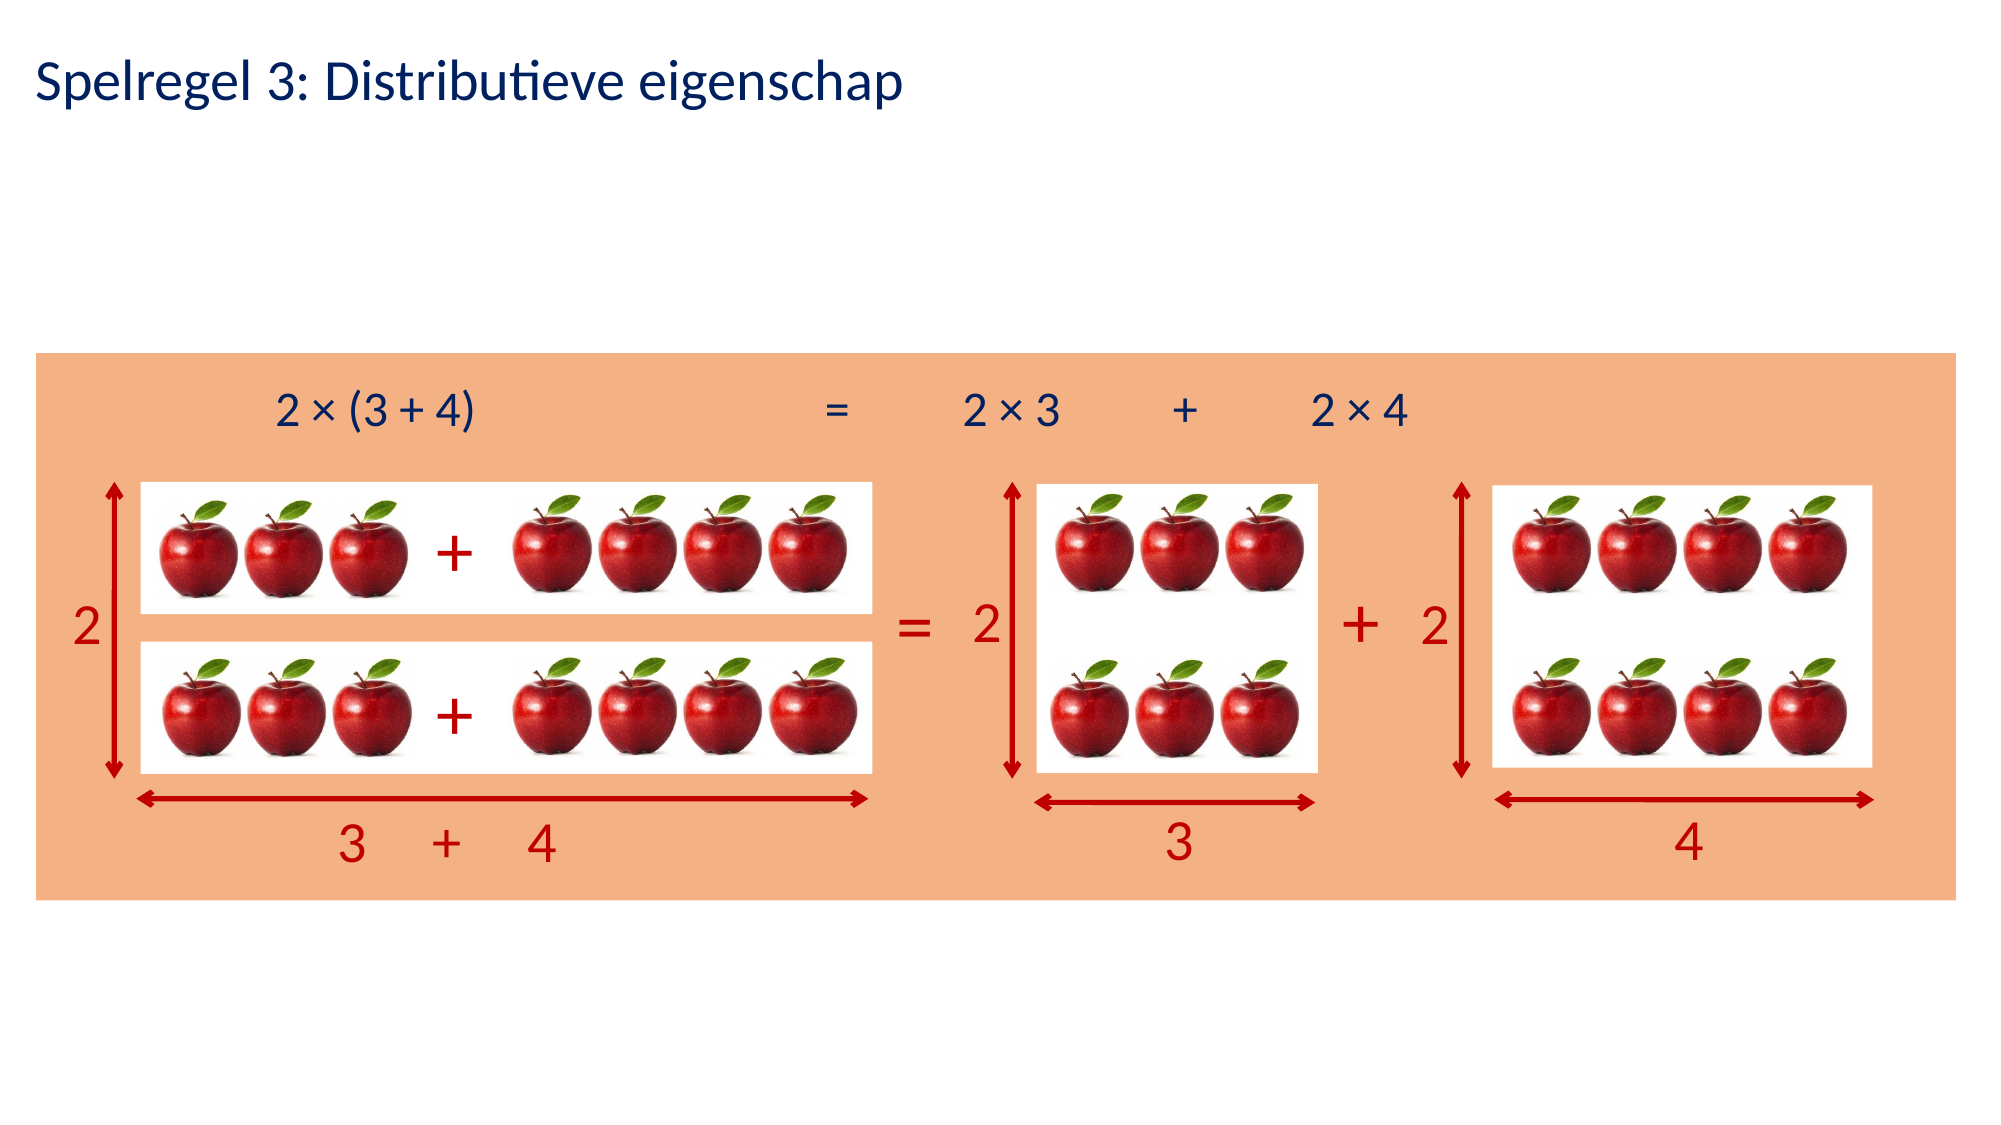

Spelregel 3: Distributieve eigenschap
2 × (3 + 4) = 2 × 3 + 2 × 4
+
+
=
2
2
2
+
3
4
3 + 4